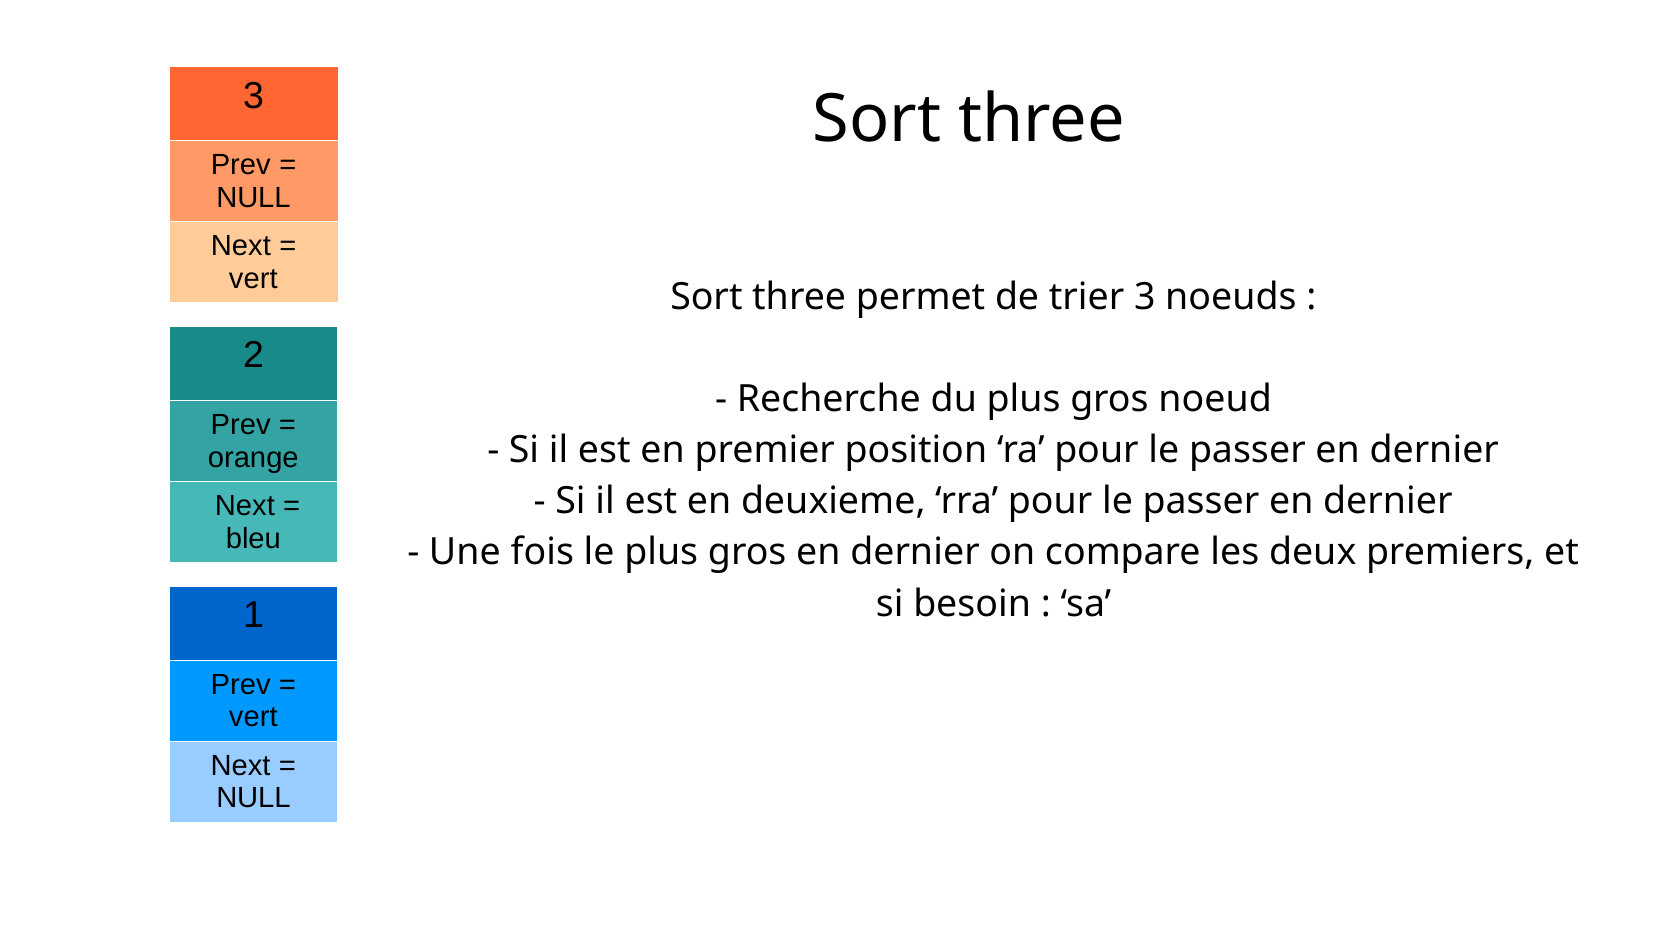

# Sort three
| 3 |
| --- |
| Prev = NULL |
| Next = vert |
Sort three permet de trier 3 noeuds :
- Recherche du plus gros noeud
- Si il est en premier position ‘ra’ pour le passer en dernier
- Si il est en deuxieme, ‘rra’ pour le passer en dernier
- Une fois le plus gros en dernier on compare les deux premiers, et si besoin : ‘sa’
| 2 |
| --- |
| Prev = orange |
| Next = bleu |
| 1 |
| --- |
| Prev = vert |
| Next = NULL |